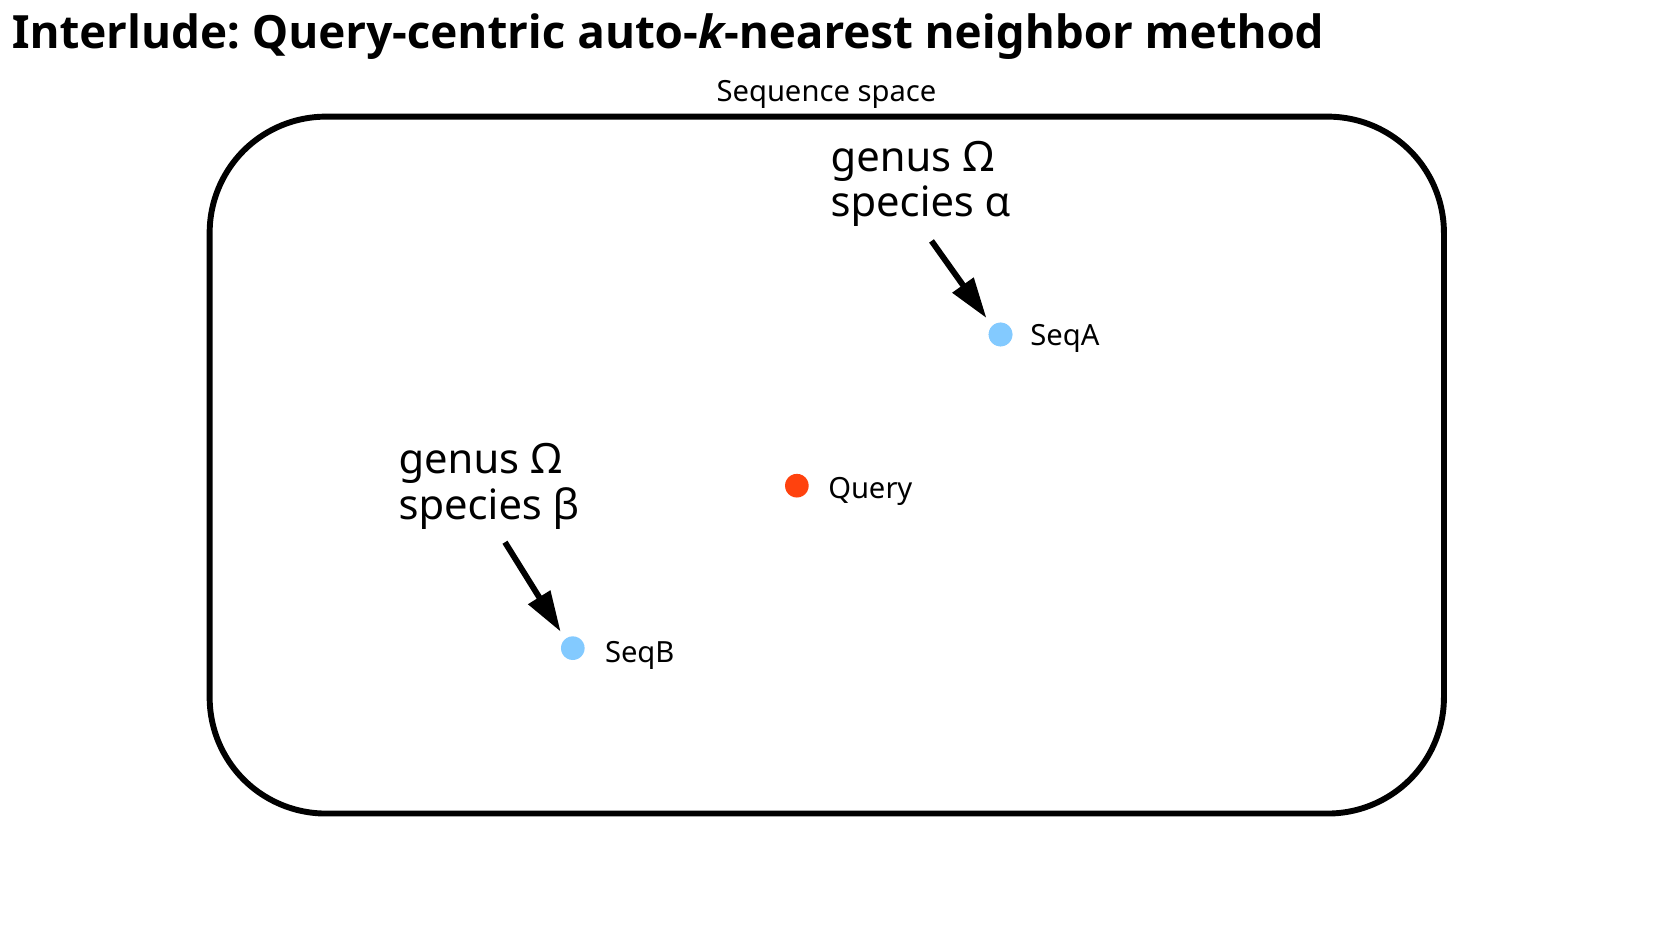

# Interlude: Query-centric auto-k-nearest neighbor method
Sequence space
genus Ω
species α
SeqA
genus Ω
species β
Query
SeqB